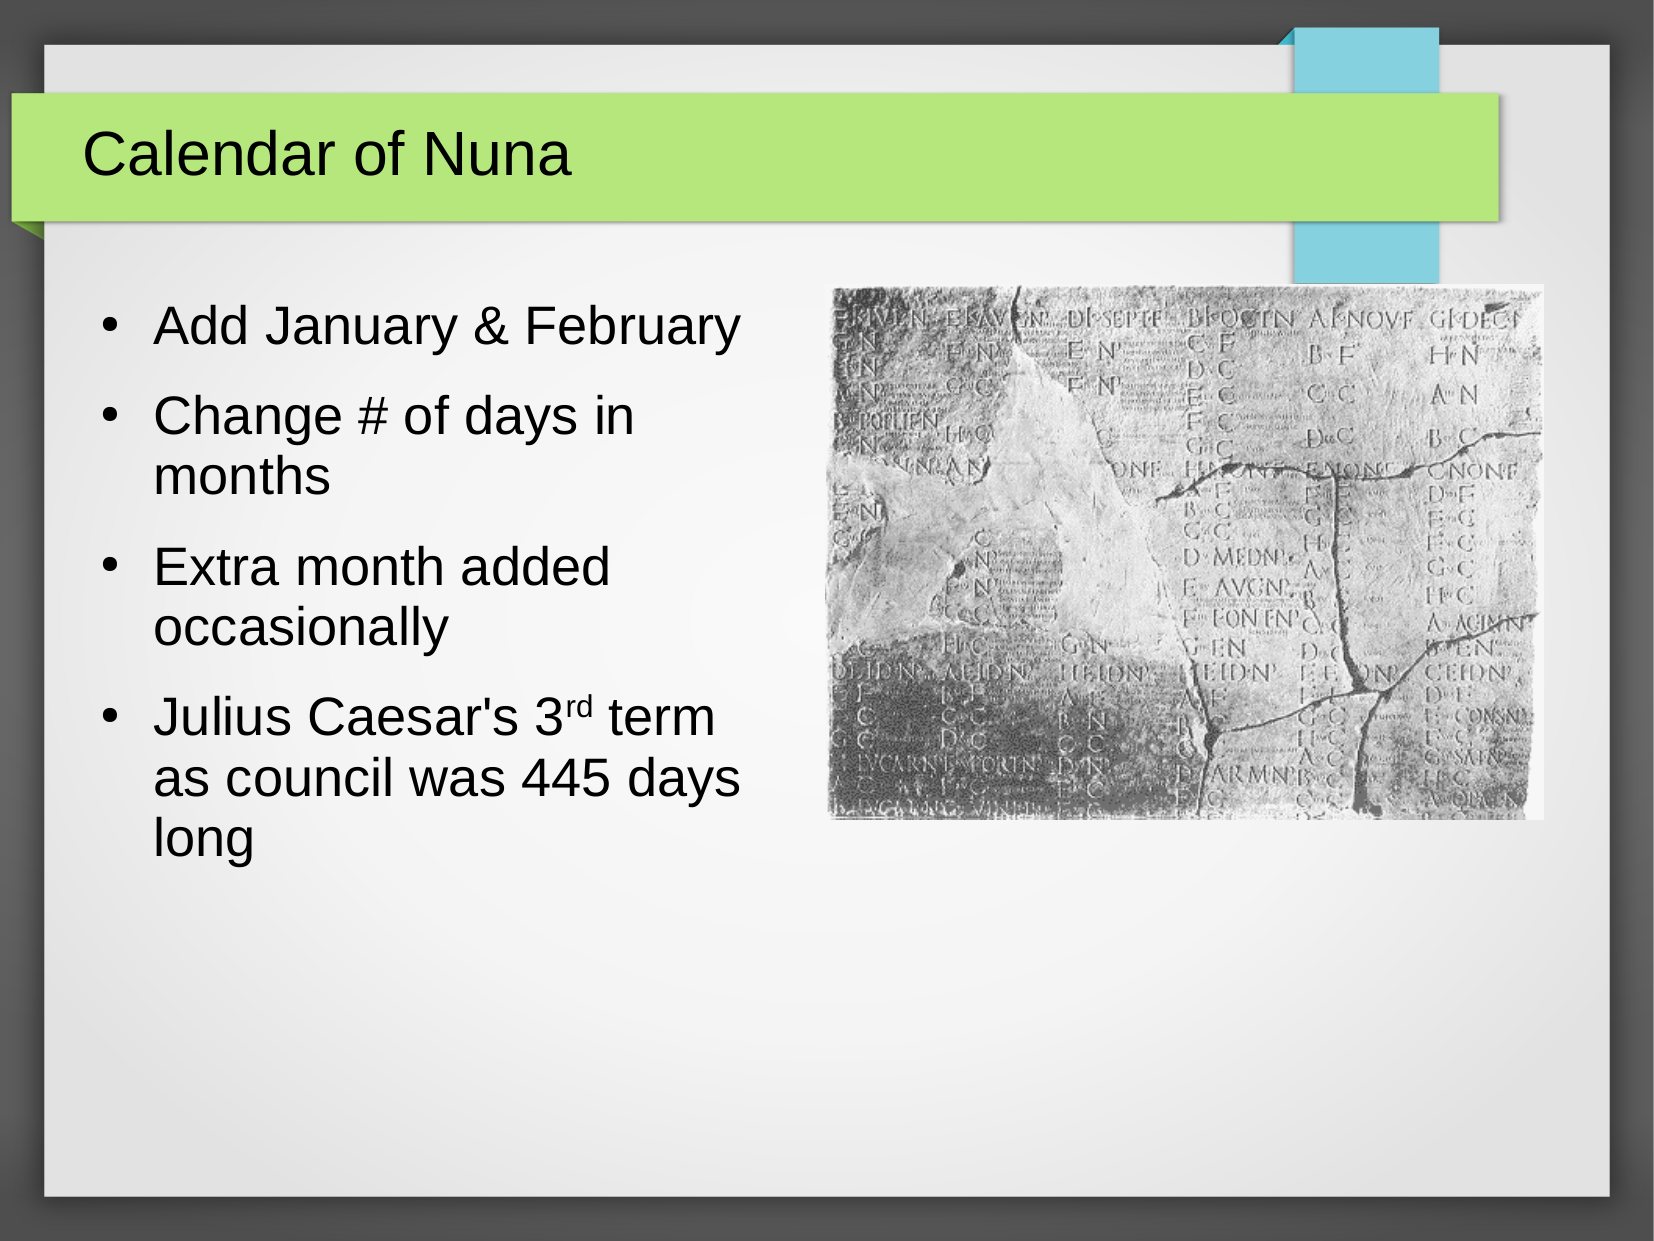

# Calendar of Nuna
Add January & February
Change # of days in months
Extra month added occasionally
Julius Caesar's 3rd term as council was 445 days long